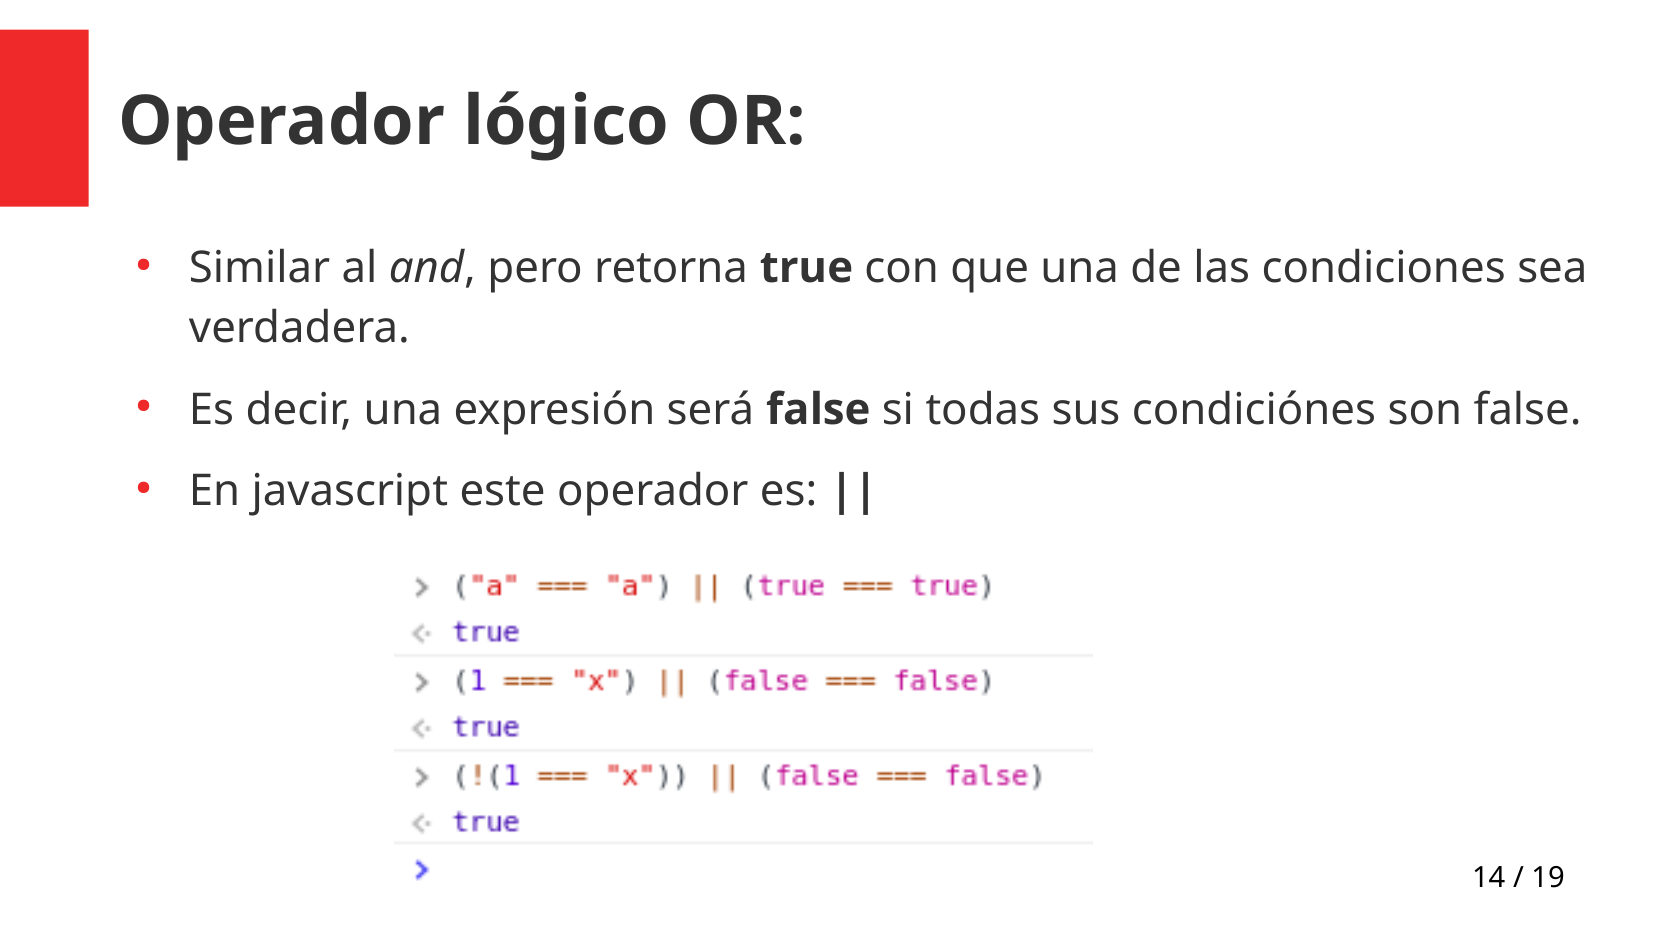

# Operador lógico OR:
Similar al and, pero retorna true con que una de las condiciones sea verdadera.
Es decir, una expresión será false si todas sus condiciónes son false.
En javascript este operador es: ||
14